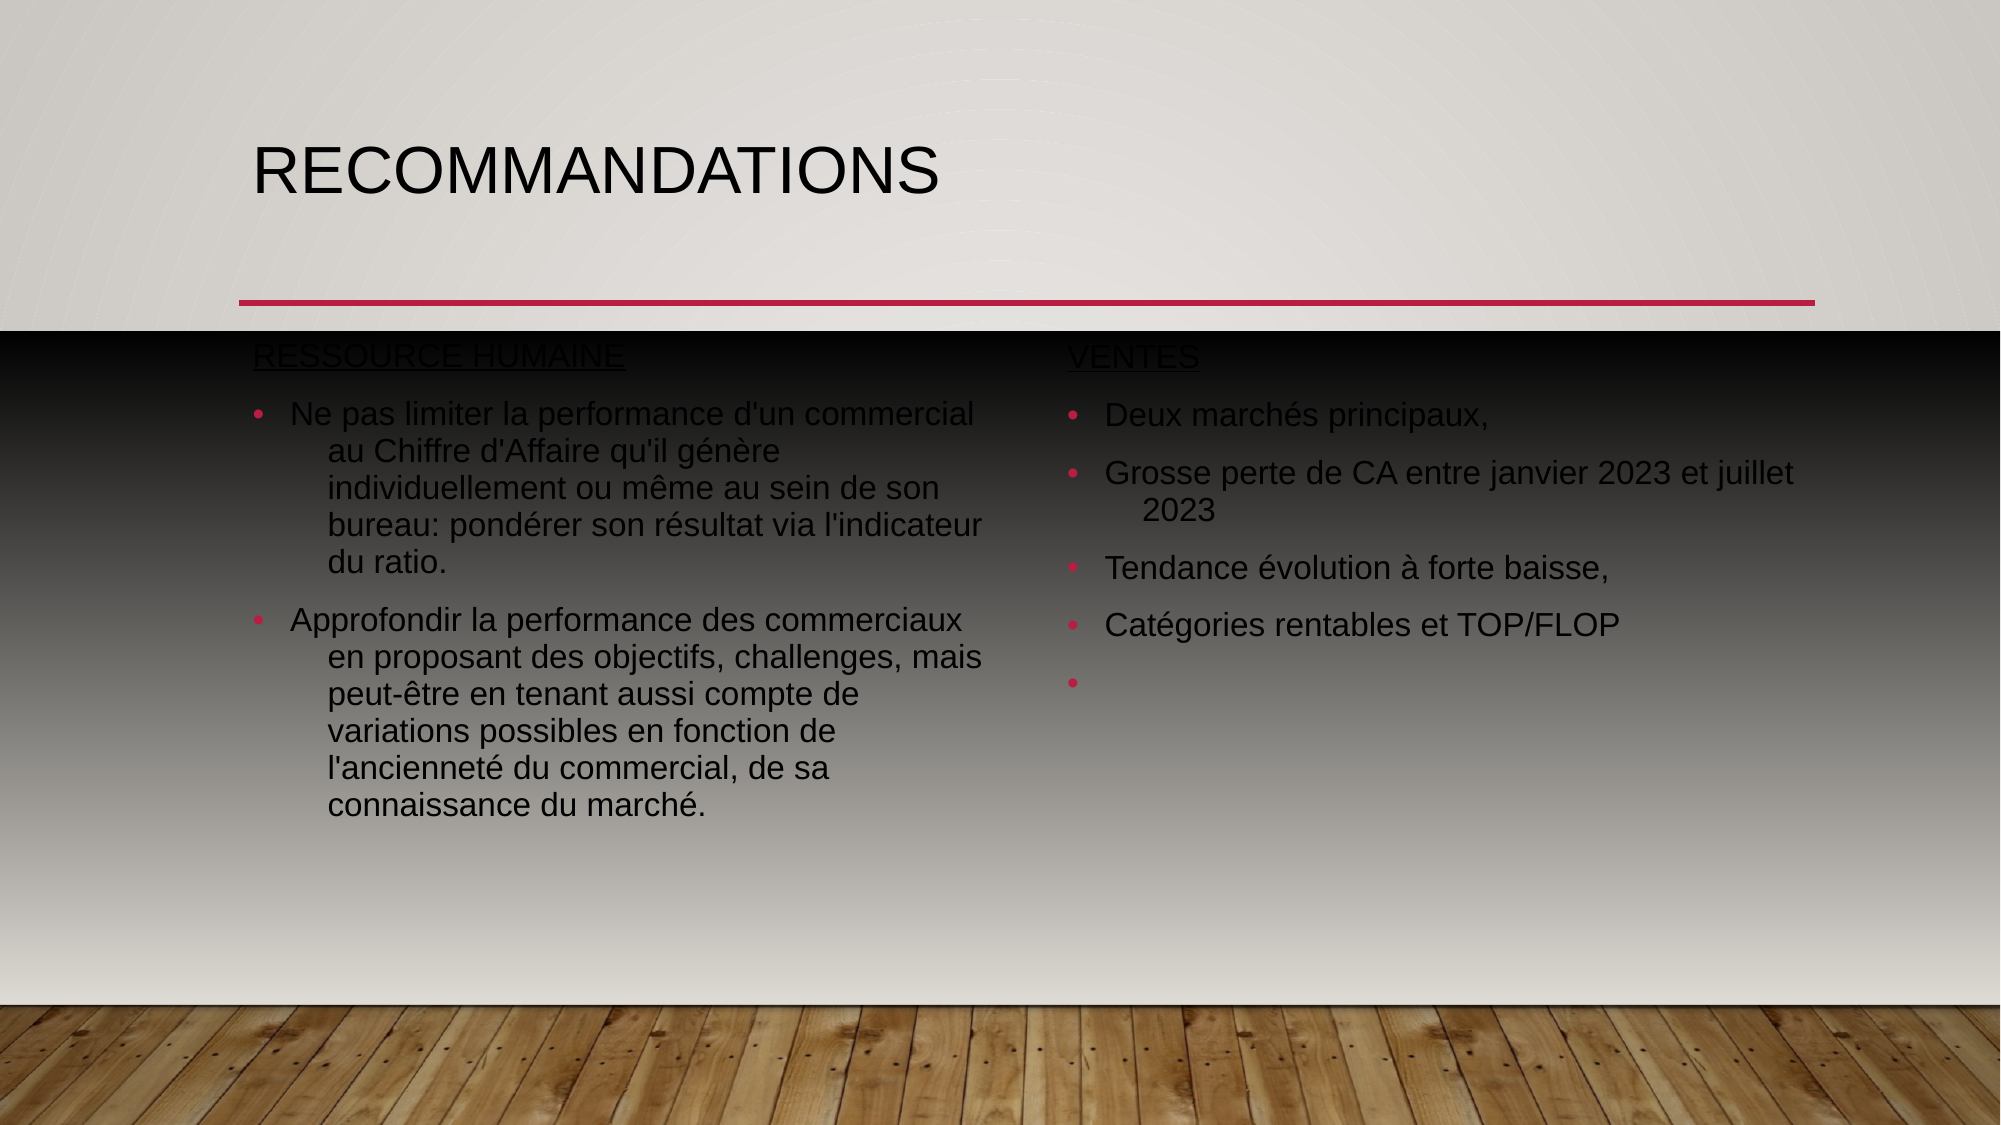

# RECOMMANDATIONS
RESSOURCE HUMAINE
Ne pas limiter la performance d'un commercial au Chiffre d'Affaire qu'il génère individuellement ou même au sein de son bureau: pondérer son résultat via l'indicateur du ratio.
Approfondir la performance des commerciaux en proposant des objectifs, challenges, mais peut-être en tenant aussi compte de variations possibles en fonction de l'ancienneté du commercial, de sa connaissance du marché.
VENTES
Deux marchés principaux,
Grosse perte de CA entre janvier 2023 et juillet 2023
Tendance évolution à forte baisse,
Catégories rentables et TOP/FLOP